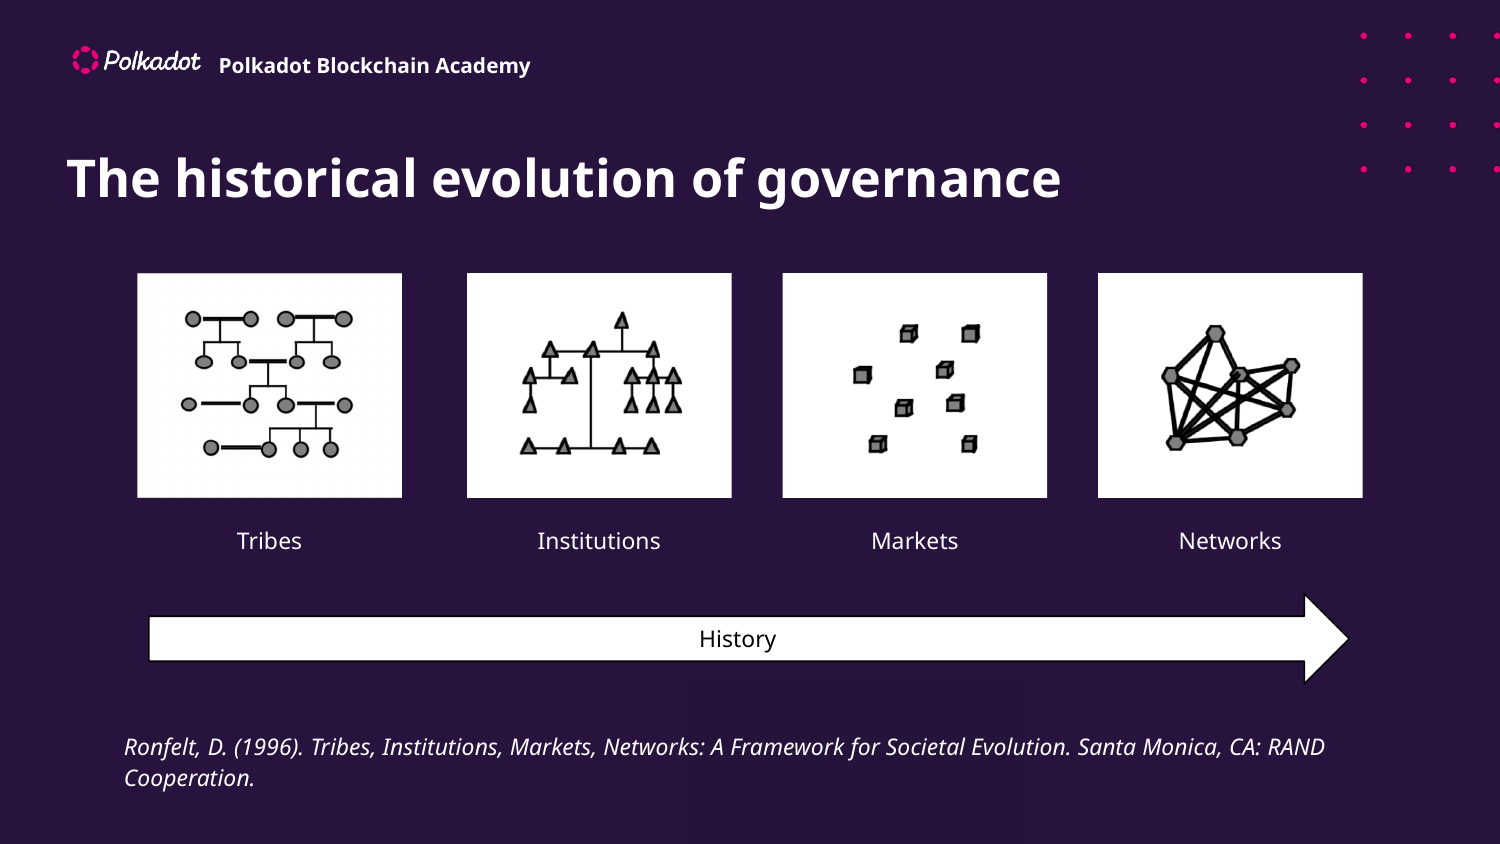

Ronfelt, D. (1996). Tribes, Institutions, Markets, Networks: A Framework about Societal Evolution. Santa Monica, US: RAND Cooperation.
# The historical evolution of governance
Tribes
Institutions
Markets
Networks
History
Ronfelt, D. (1996). Tribes, Institutions, Markets, Networks: A Framework for Societal Evolution. Santa Monica, CA: RAND Cooperation.